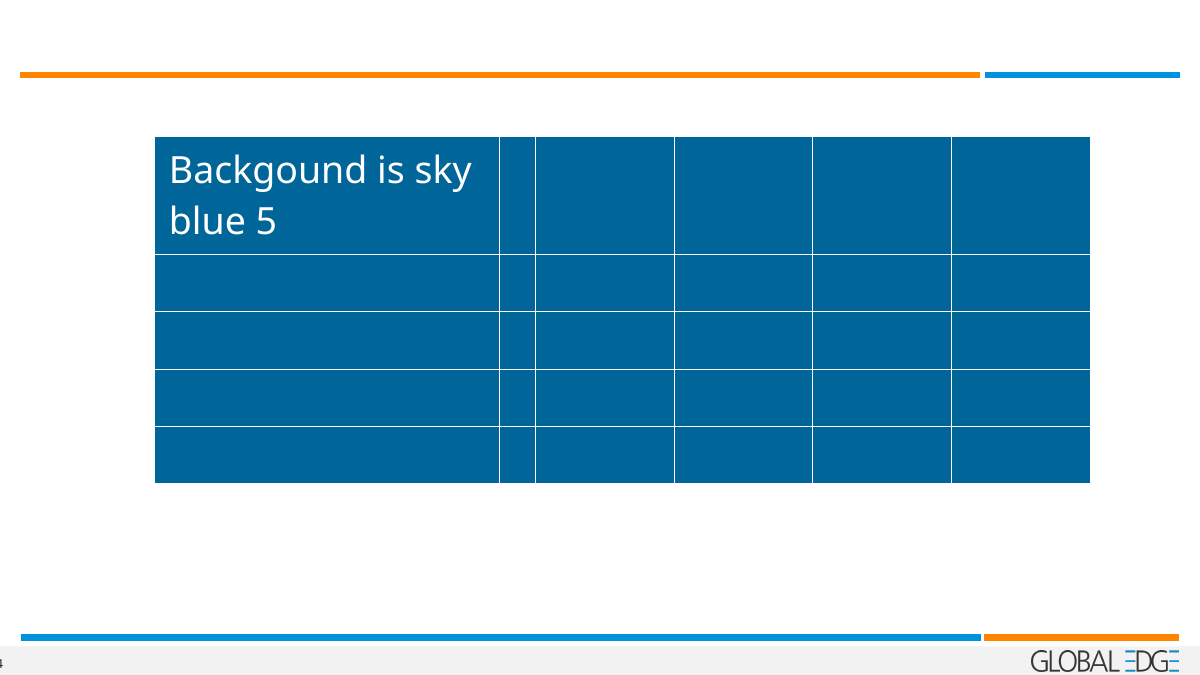

| Backgound is sky blue 5 | | | | | |
| --- | --- | --- | --- | --- | --- |
| | | | | | |
| | | | | | |
| | | | | | |
| | | | | | |